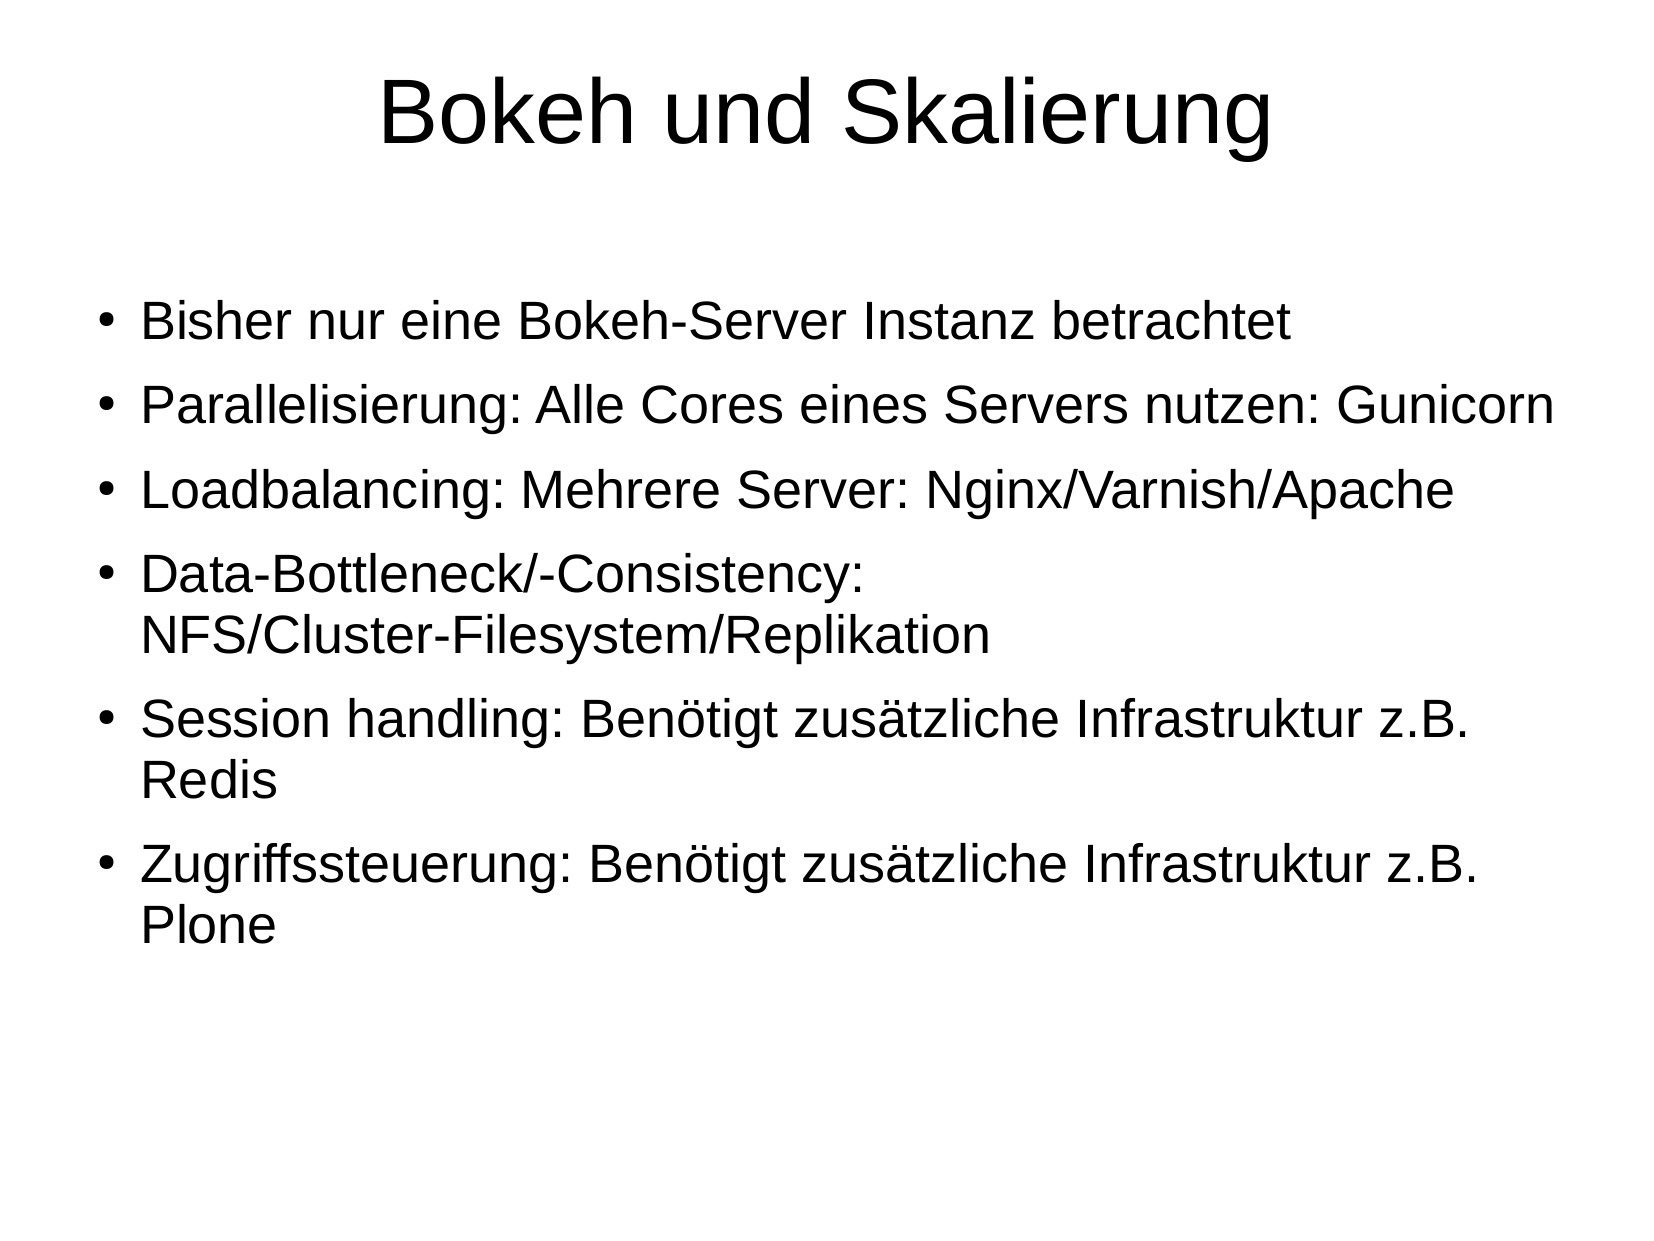

# Bokeh und Skalierung
Bisher nur eine Bokeh-Server Instanz betrachtet
Parallelisierung: Alle Cores eines Servers nutzen: Gunicorn
Loadbalancing: Mehrere Server: Nginx/Varnish/Apache
Data-Bottleneck/-Consistency: NFS/Cluster-Filesystem/Replikation
Session handling: Benötigt zusätzliche Infrastruktur z.B. Redis
Zugriffssteuerung: Benötigt zusätzliche Infrastruktur z.B. Plone